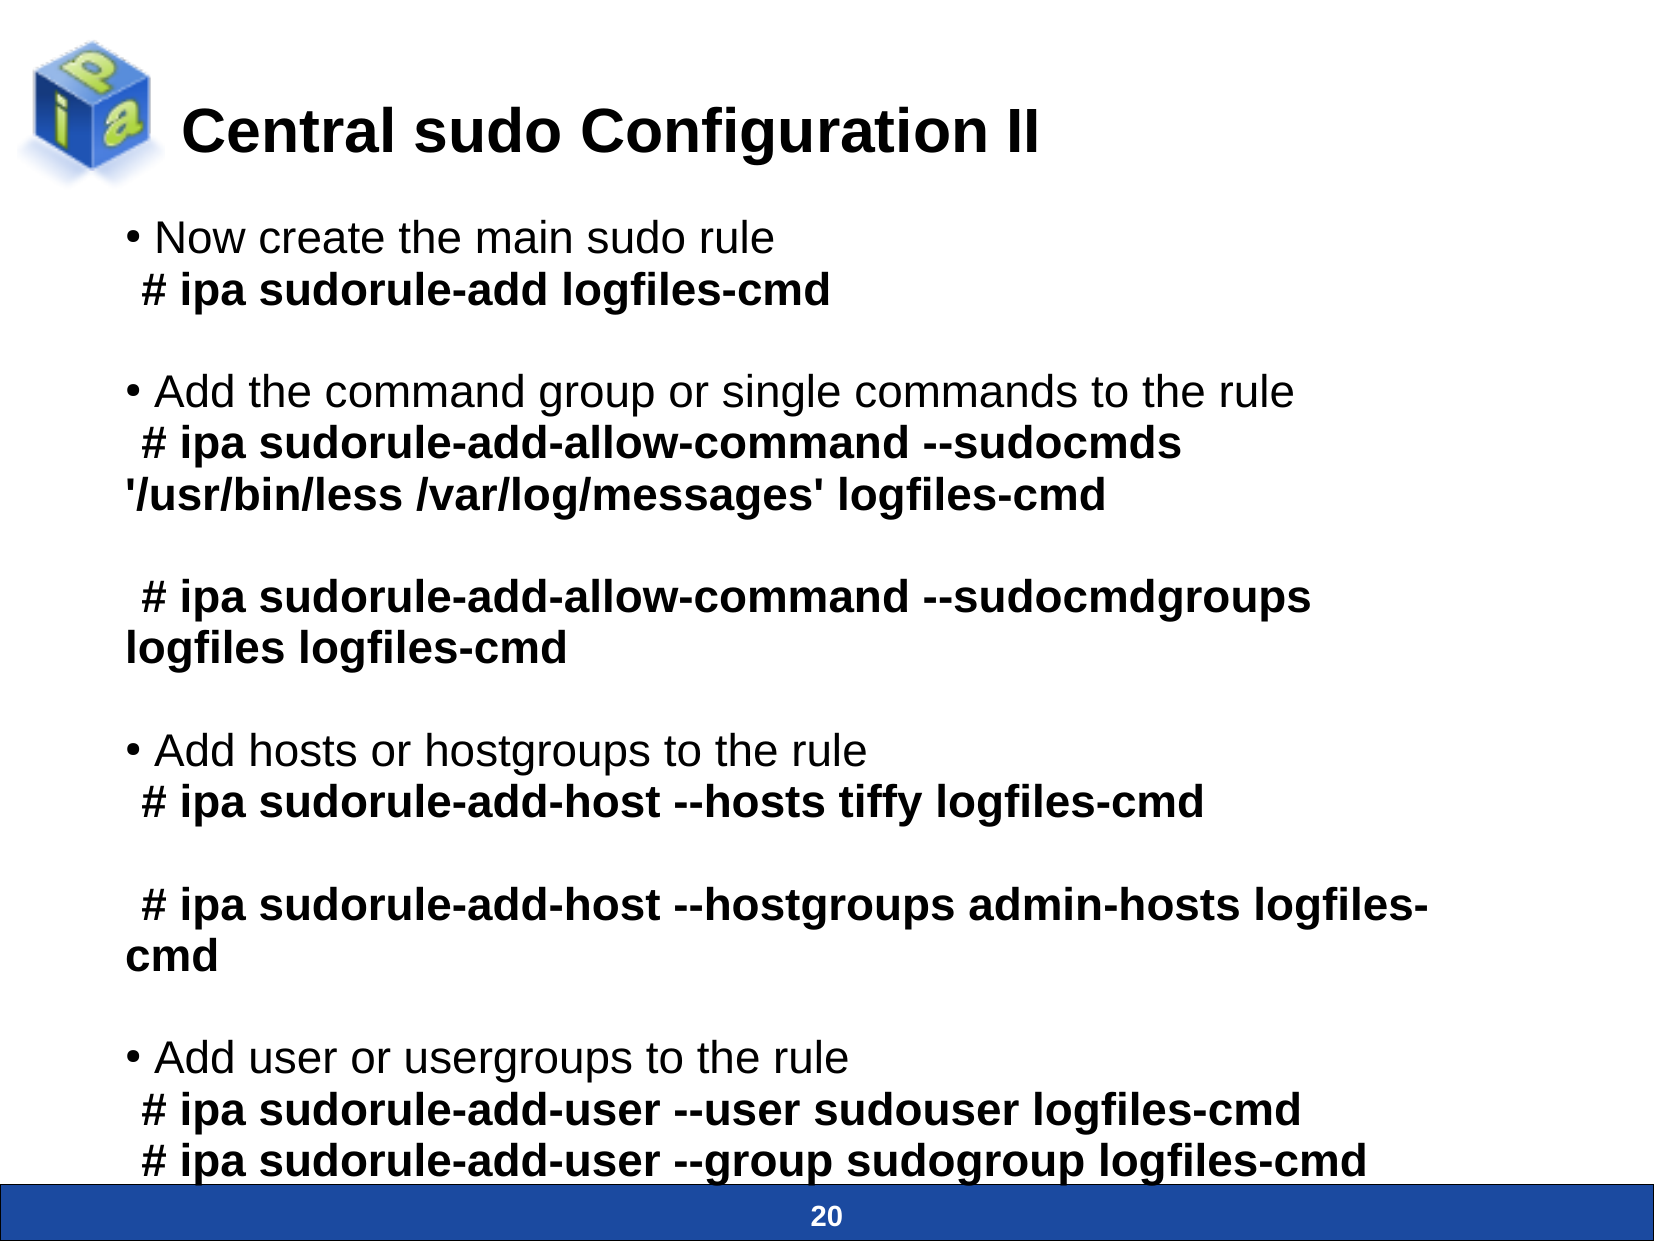

# Central sudo Configuration II
 Now create the main sudo rule
# ipa sudorule-add logfiles-cmd
 Add the command group or single commands to the rule
# ipa sudorule-add-allow-command --sudocmds '/usr/bin/less /var/log/messages' logfiles-cmd
# ipa sudorule-add-allow-command --sudocmdgroups logfiles logfiles-cmd
 Add hosts or hostgroups to the rule
# ipa sudorule-add-host --hosts tiffy logfiles-cmd
# ipa sudorule-add-host --hostgroups admin-hosts logfiles-cmd
 Add user or usergroups to the rule
# ipa sudorule-add-user --user sudouser logfiles-cmd
# ipa sudorule-add-user --group sudogroup logfiles-cmd
20